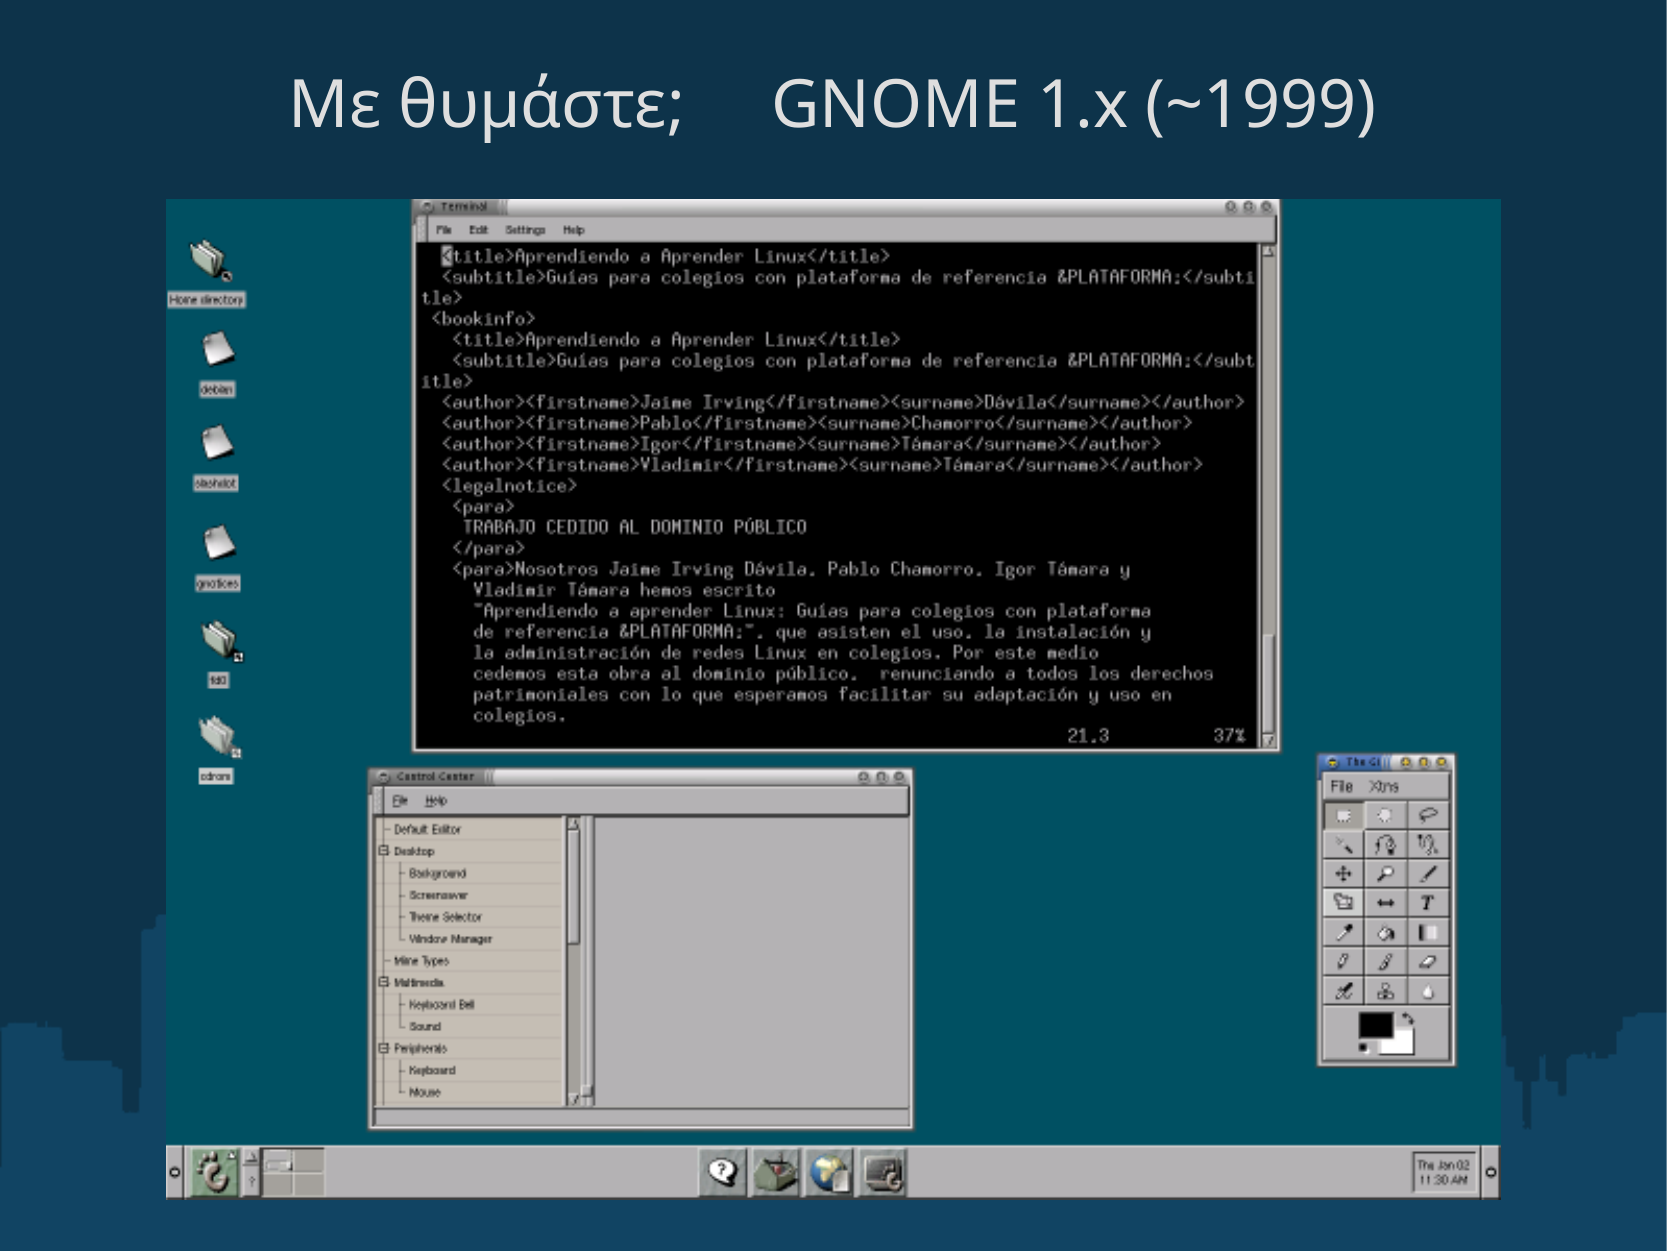

# Με θυμάστε;     GNOME 1.x (~1999)